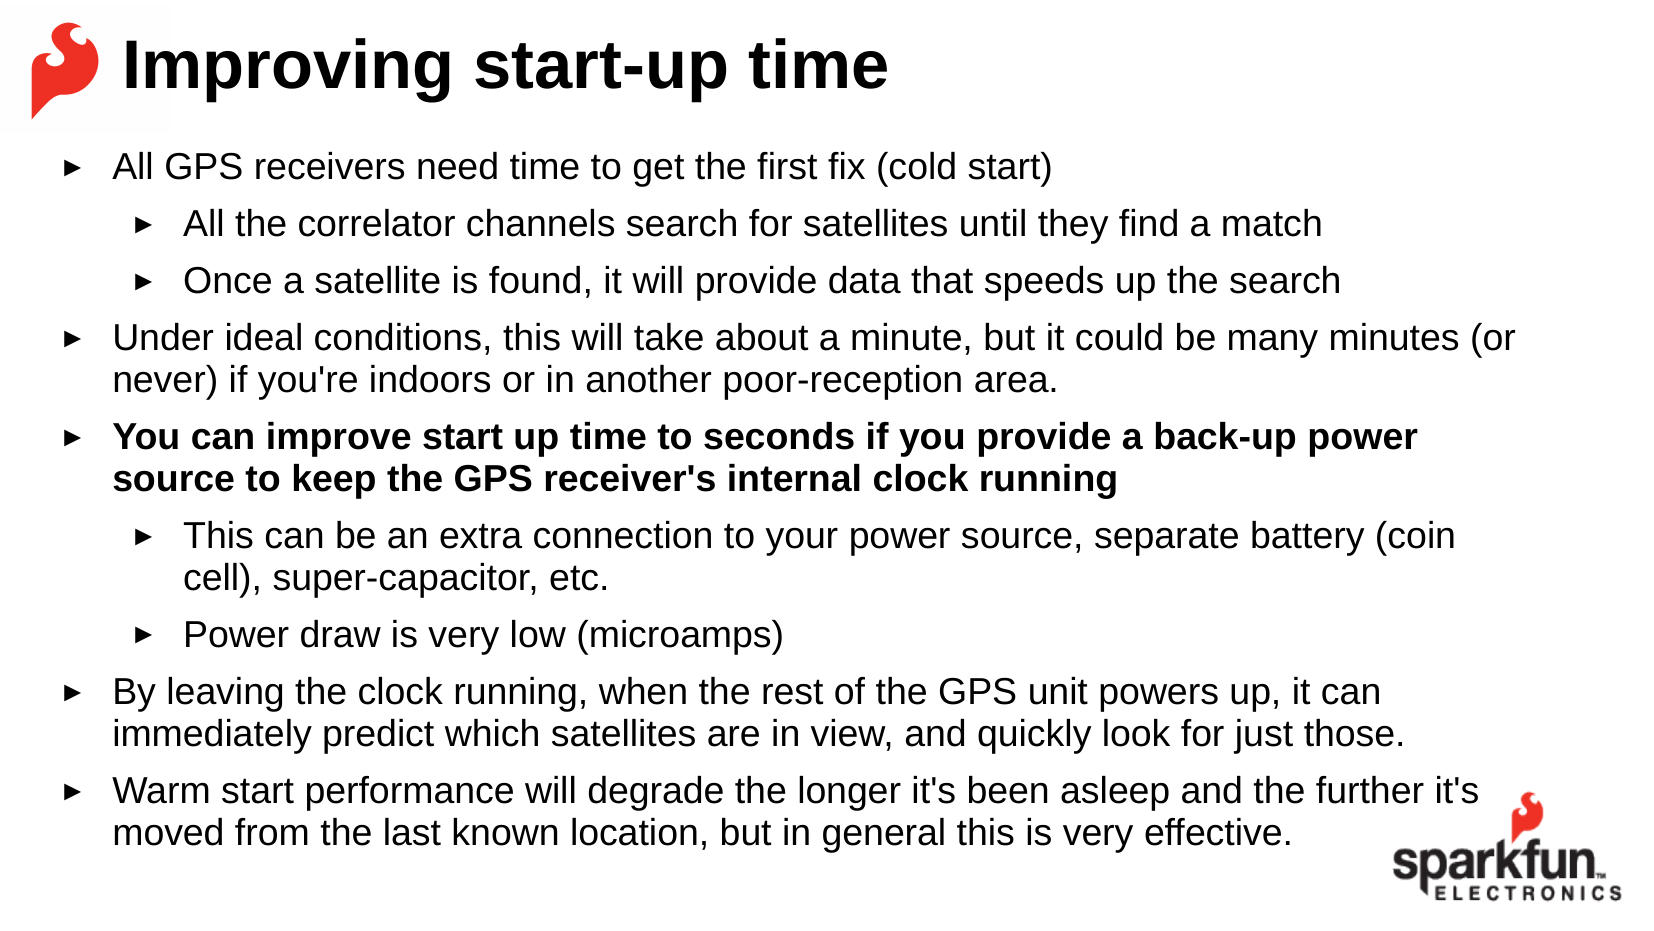

# Improving start-up time
All GPS receivers need time to get the first fix (cold start)
All the correlator channels search for satellites until they find a match
Once a satellite is found, it will provide data that speeds up the search
Under ideal conditions, this will take about a minute, but it could be many minutes (or never) if you're indoors or in another poor-reception area.
You can improve start up time to seconds if you provide a back-up power source to keep the GPS receiver's internal clock running
This can be an extra connection to your power source, separate battery (coin cell), super-capacitor, etc.
Power draw is very low (microamps)
By leaving the clock running, when the rest of the GPS unit powers up, it can immediately predict which satellites are in view, and quickly look for just those.
Warm start performance will degrade the longer it's been asleep and the further it's moved from the last known location, but in general this is very effective.